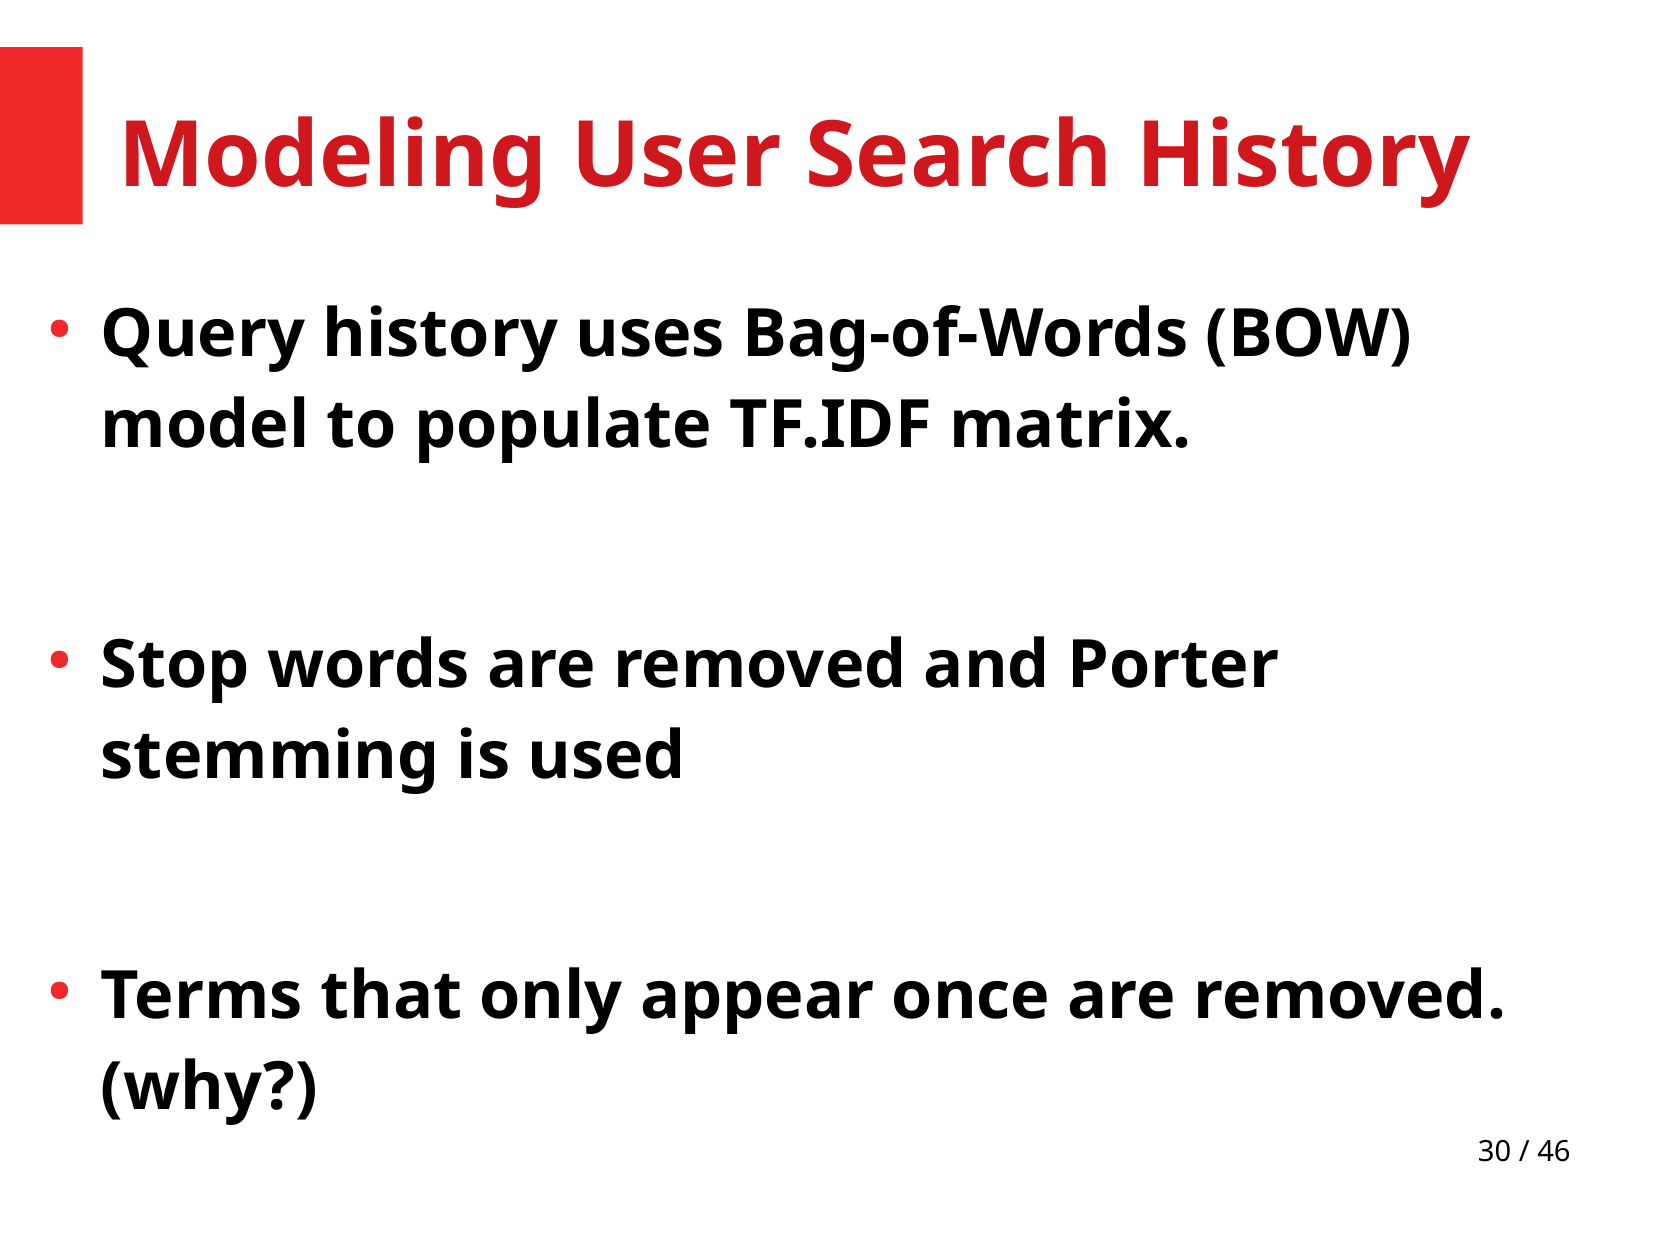

# Modeling User Search History
Query history uses Bag-of-Words (BOW) model to populate TF.IDF matrix.
Stop words are removed and Porter stemming is used
Terms that only appear once are removed. (why?)
Number of terms is reduced from 765k to 294k
30